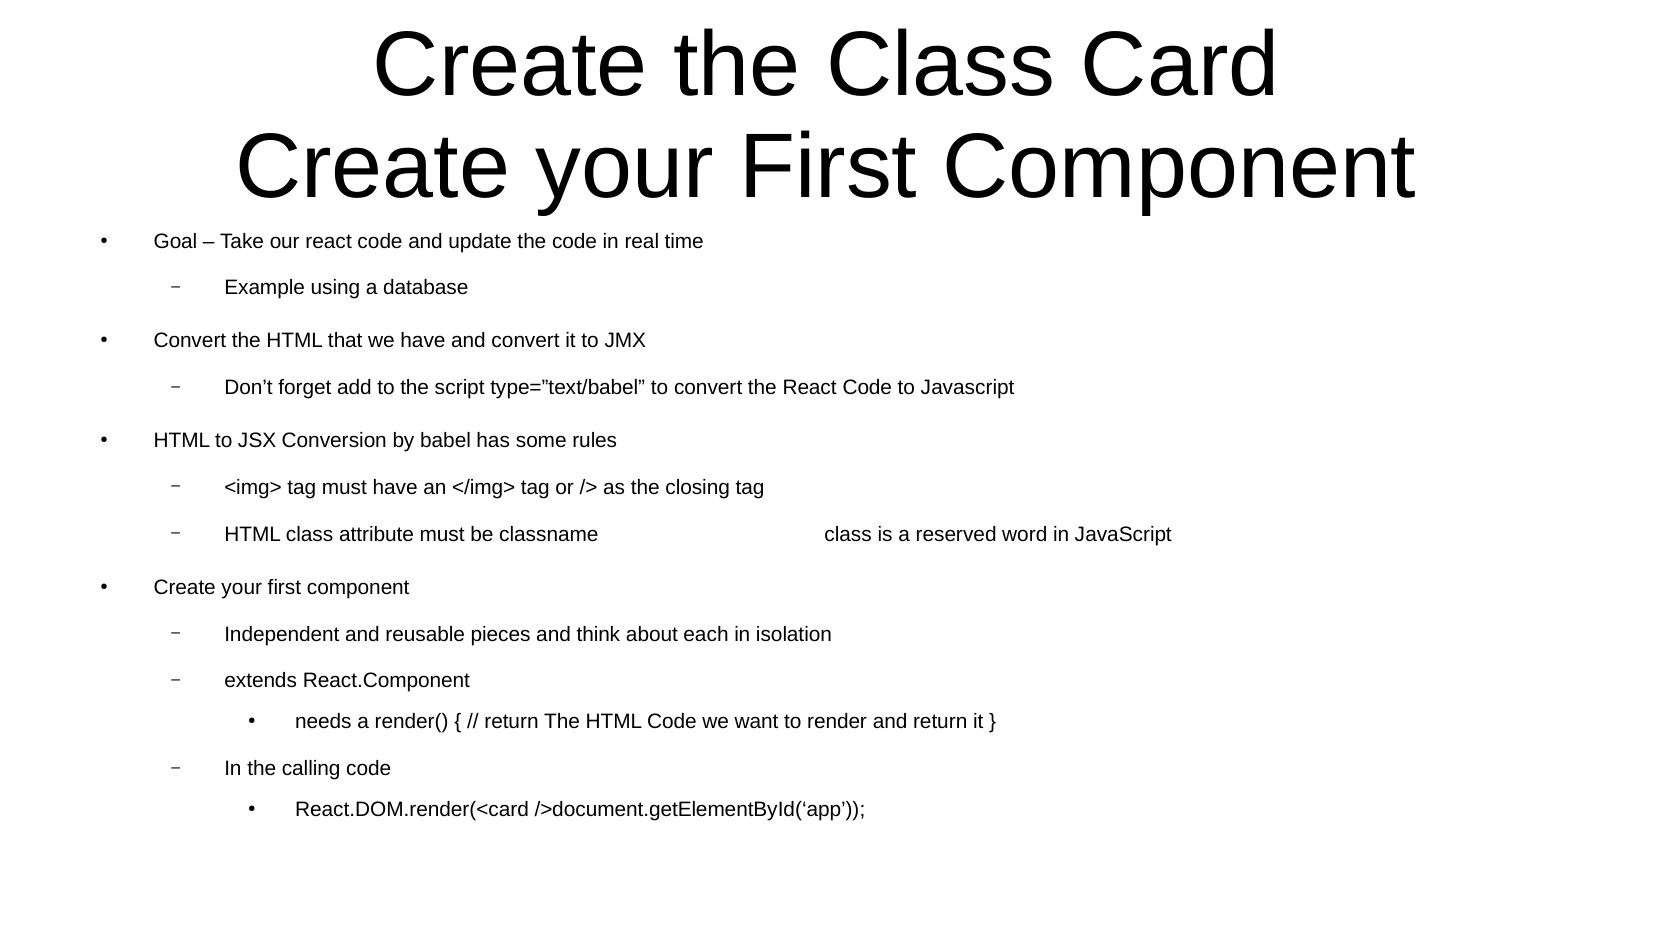

# Create the Class Card Create your First Component
Goal – Take our react code and update the code in real time
Example using a database
Convert the HTML that we have and convert it to JMX
Don’t forget add to the script type=”text/babel” to convert the React Code to Javascript
HTML to JSX Conversion by babel has some rules
<img> tag must have an </img> tag or /> as the closing tag
HTML class attribute must be classname				class is a reserved word in JavaScript
Create your first component
Independent and reusable pieces and think about each in isolation
extends React.Component
needs a render() { // return The HTML Code we want to render and return it }
In the calling code
React.DOM.render(<card />document.getElementById(‘app’));